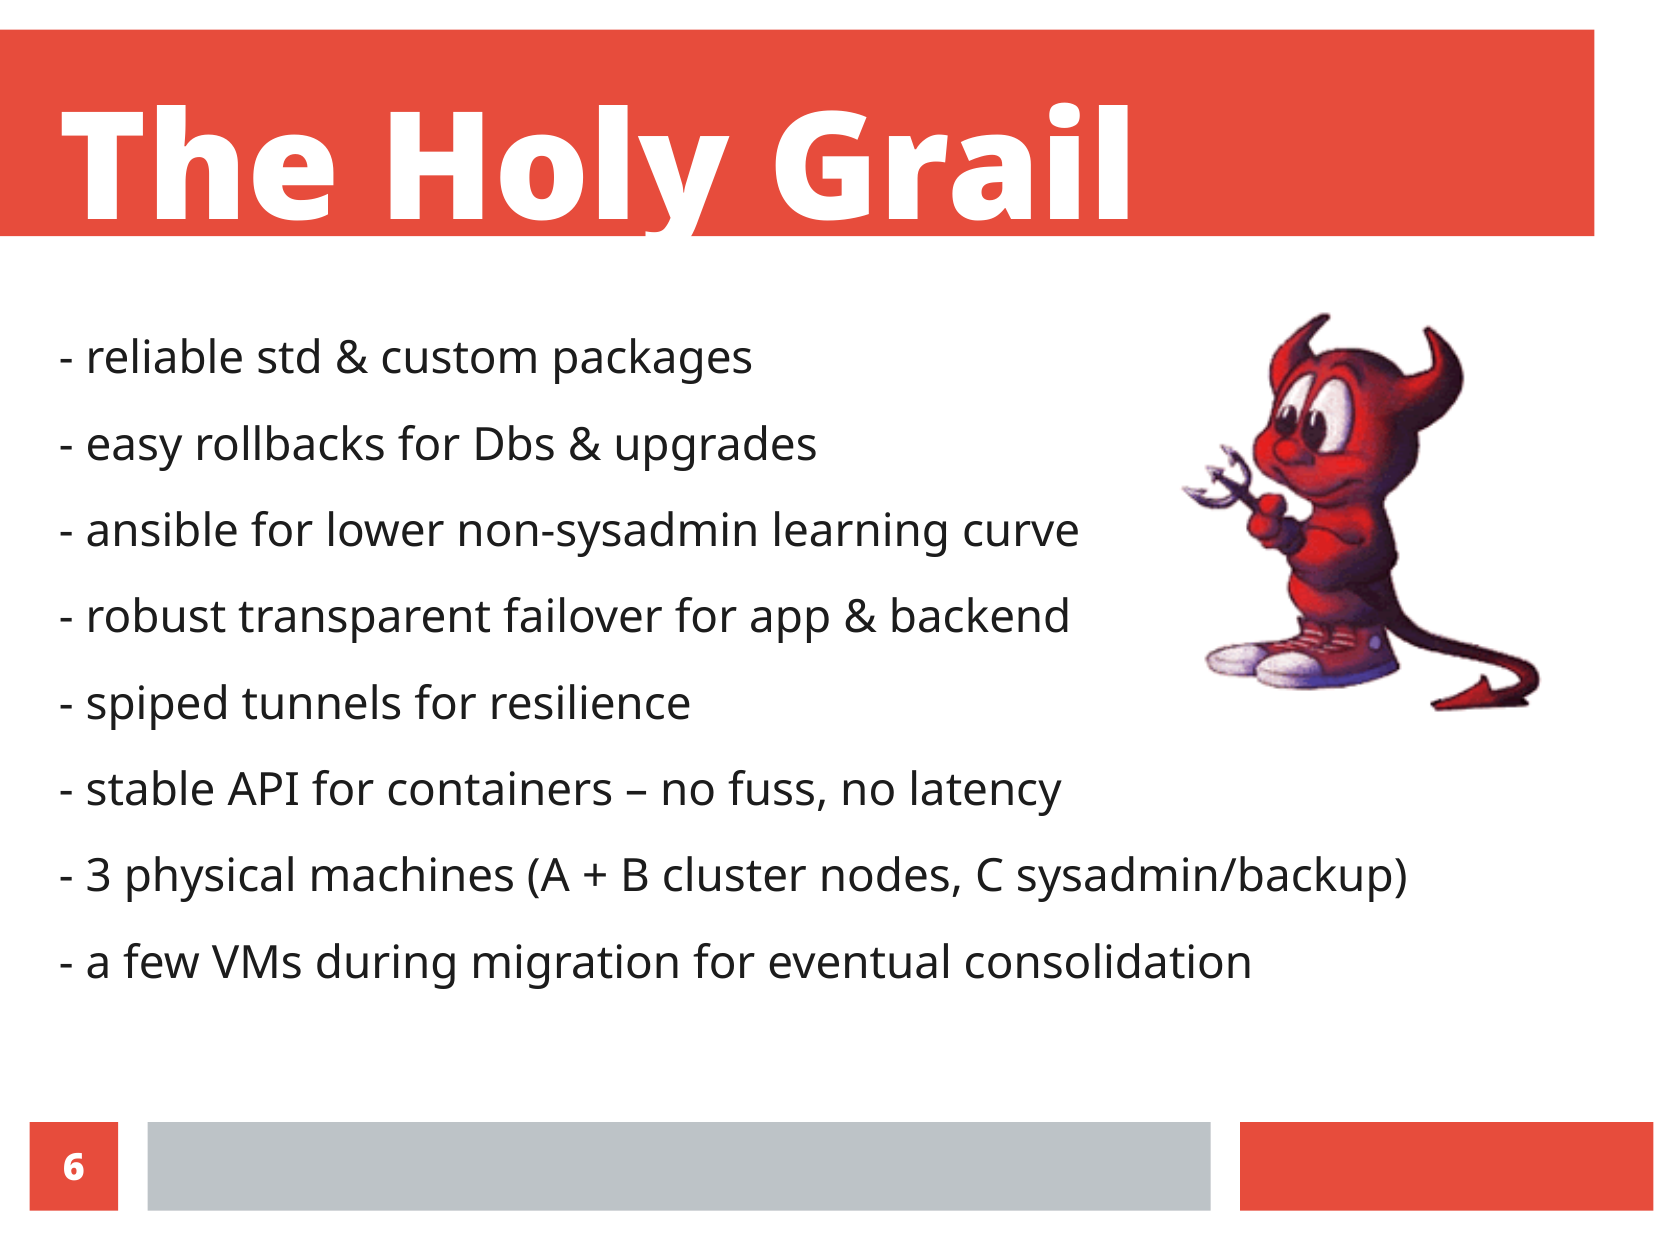

# The Holy Grail
- reliable std & custom packages
- easy rollbacks for Dbs & upgrades
- ansible for lower non-sysadmin learning curve
- robust transparent failover for app & backend
- spiped tunnels for resilience
- stable API for containers – no fuss, no latency
- 3 physical machines (A + B cluster nodes, C sysadmin/backup)
- a few VMs during migration for eventual consolidation
6